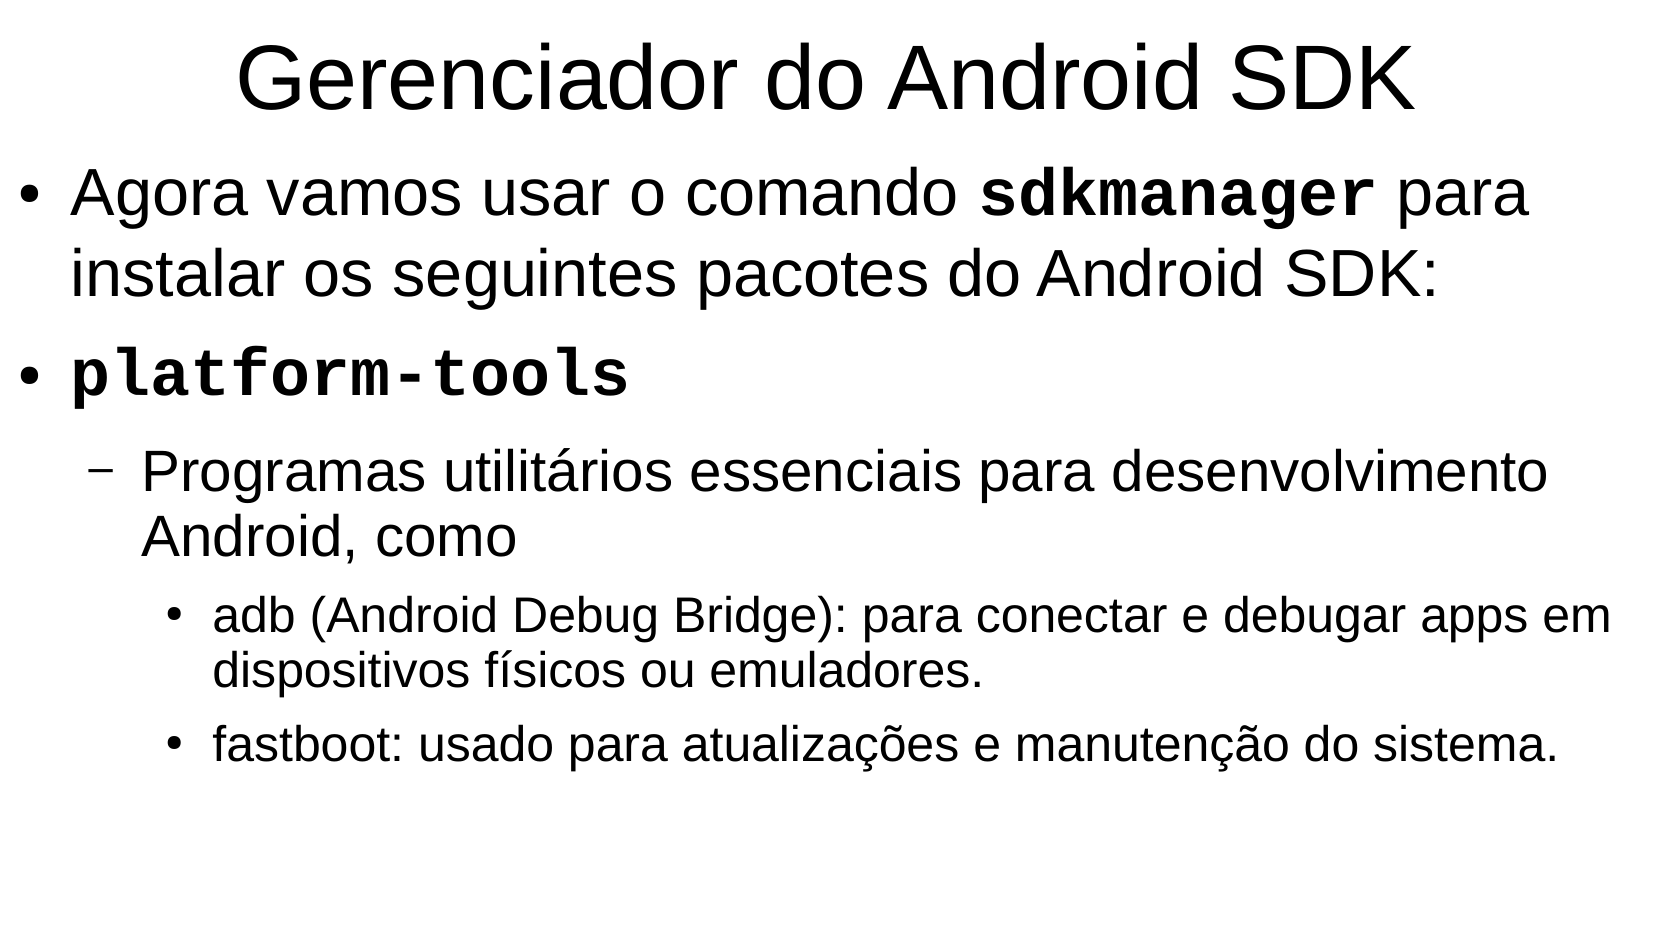

# Gerenciador do Android SDK
Agora vamos usar o comando sdkmanager para instalar os seguintes pacotes do Android SDK:
platform-tools
Programas utilitários essenciais para desenvolvimento Android, como
adb (Android Debug Bridge): para conectar e debugar apps em dispositivos físicos ou emuladores.
fastboot: usado para atualizações e manutenção do sistema.